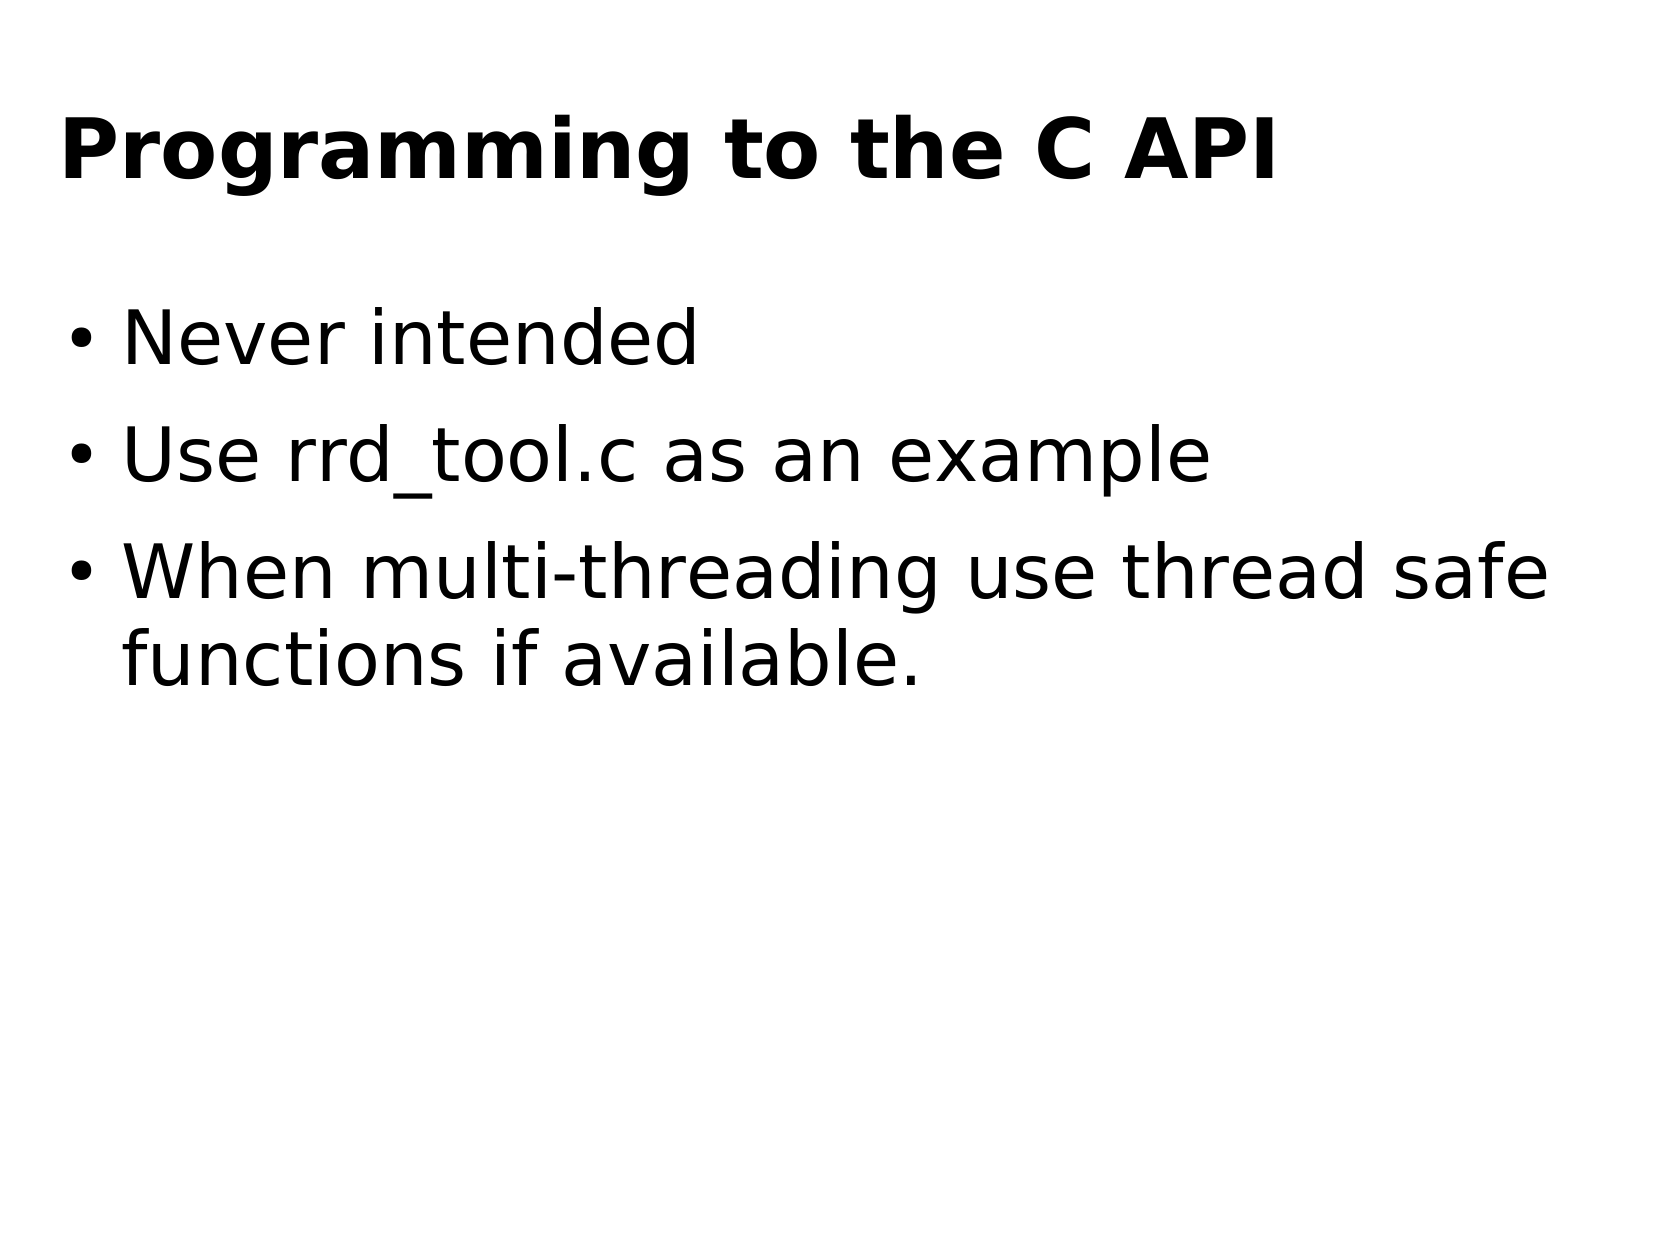

# Programming to the C API
Never intended
Use rrd_tool.c as an example
When multi-threading use thread safe functions if available.